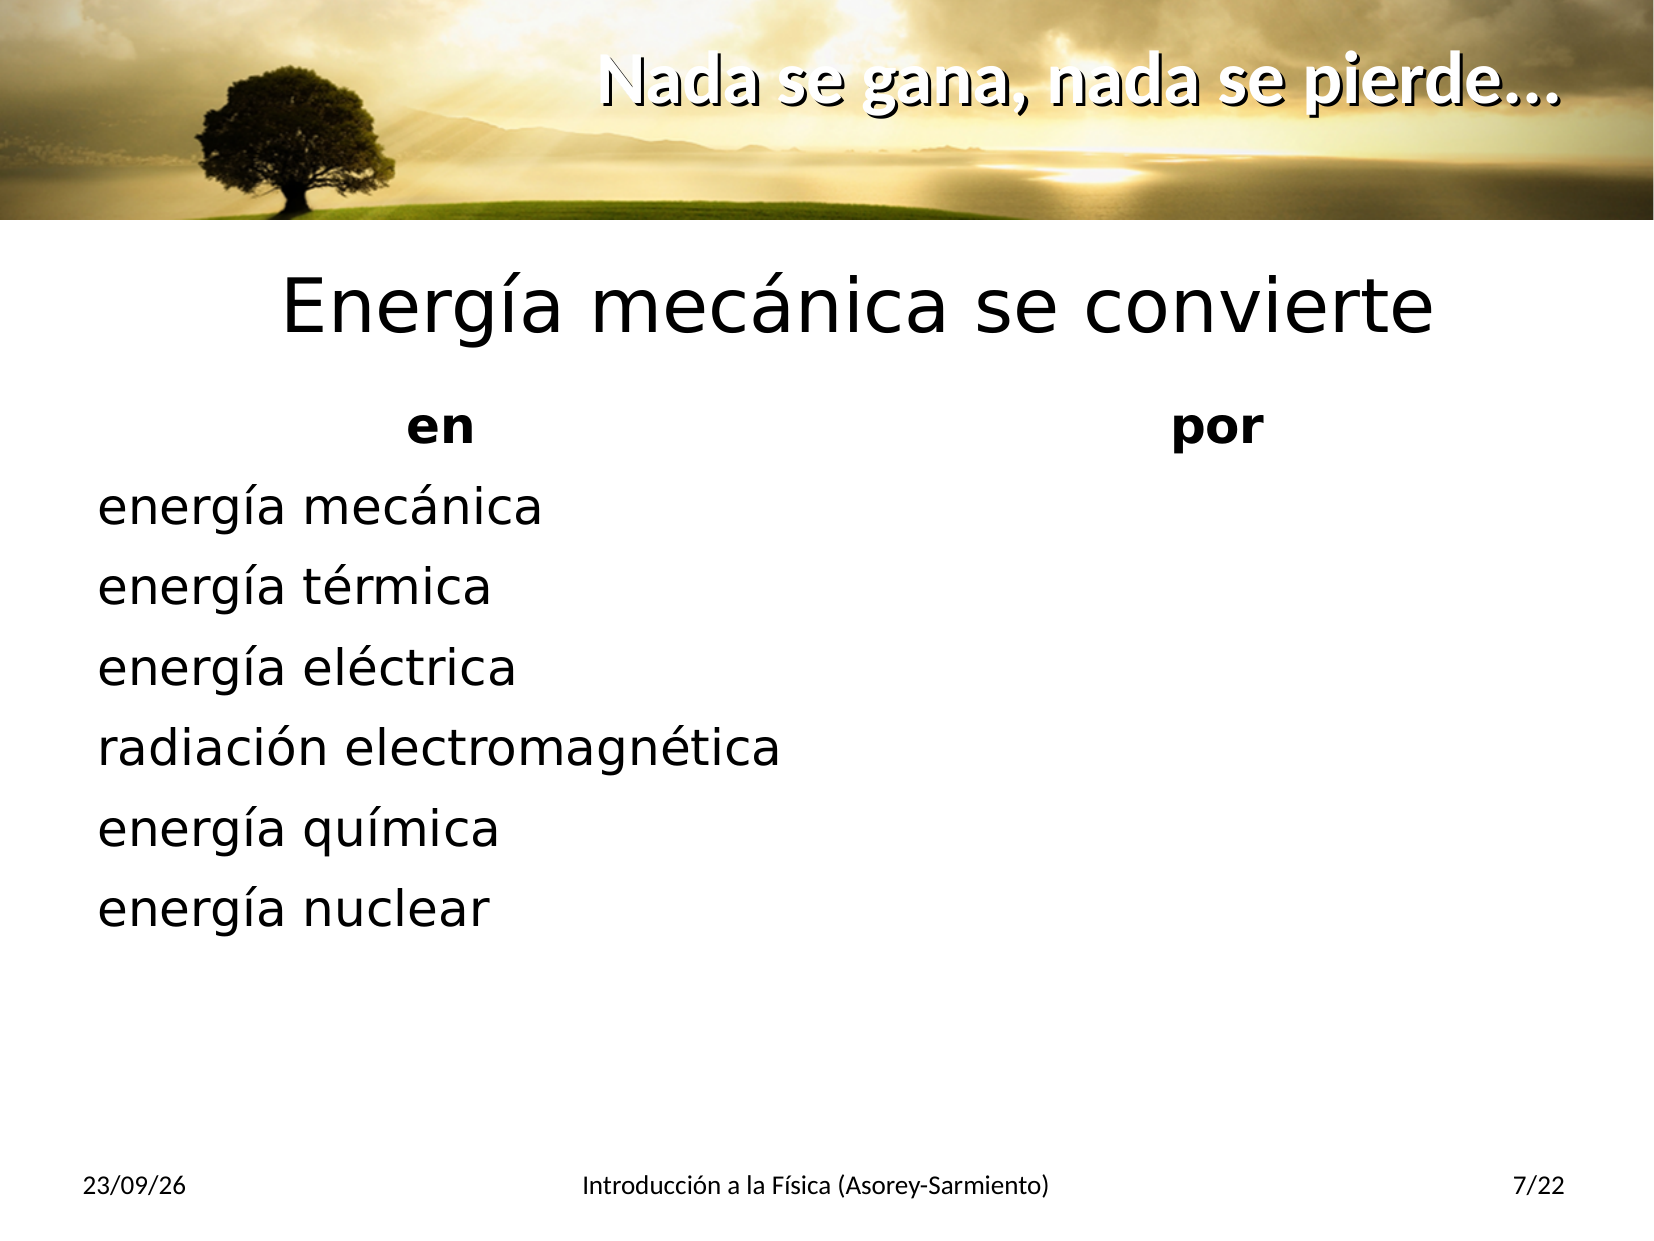

# Nada se gana, nada se pierde...
| Energía mecánica se convierte | |
| --- | --- |
| en | por |
| energía mecánica | palanca/engranaje |
| energía térmica | frenos |
| energía eléctrica | dínamo |
| radiación electromagnética | sincrotrón |
| energía química | fósforos |
| energía nuclear | acelerador de partículas |
Introducción a la Física (Asorey-Sarmiento)
7